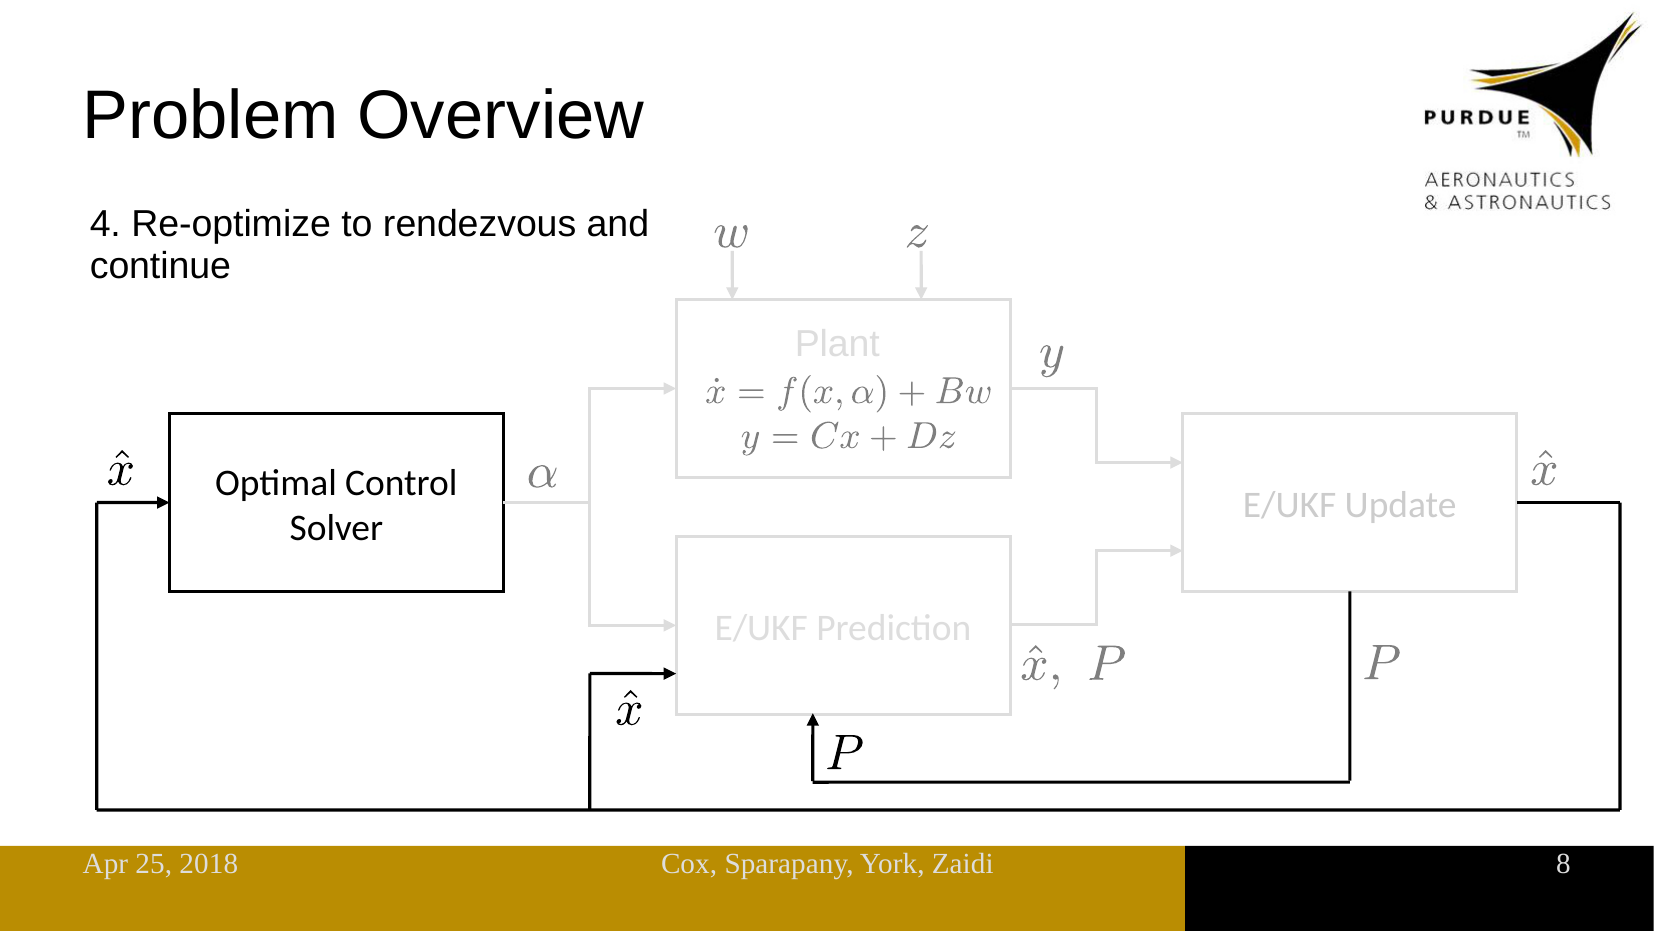

# Problem Overview
4. Re-optimize to rendezvous and continue
Plant
Optimal Control Solver
E/UKF Update
E/UKF Prediction
Apr 25, 2018
Cox, Sparapany, York, Zaidi
8